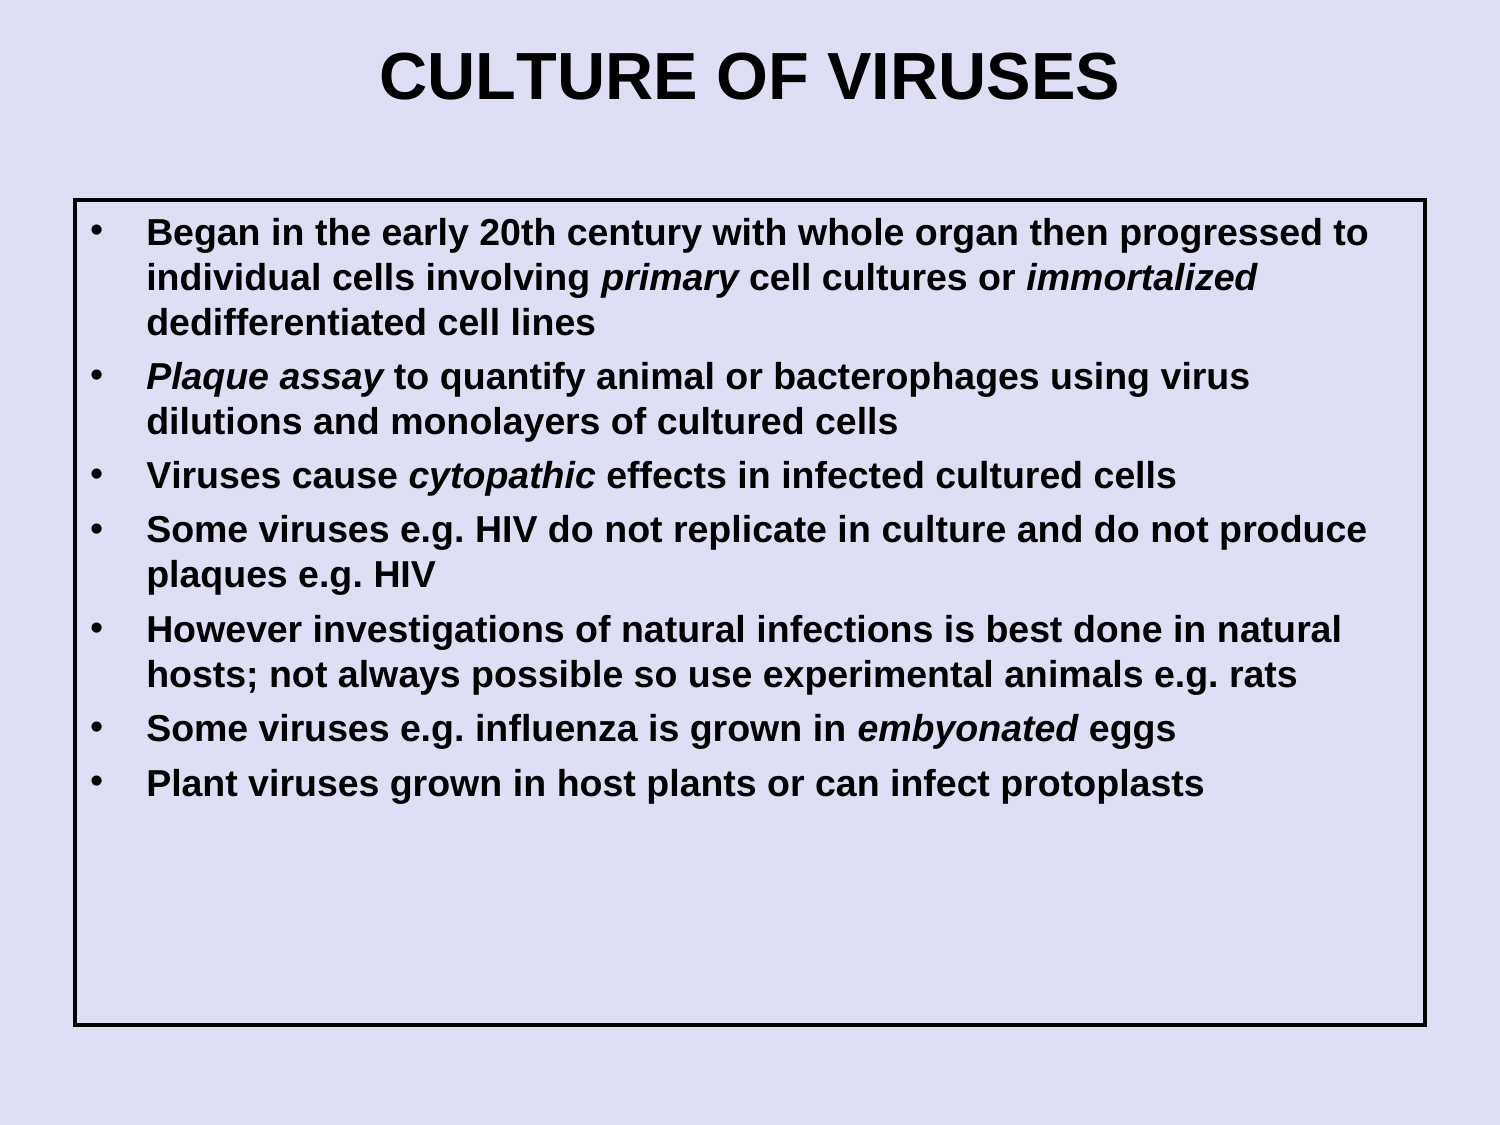

# CULTURE OF VIRUSES
Began in the early 20th century with whole organ then progressed to individual cells involving primary cell cultures or immortalized dedifferentiated cell lines
Plaque assay to quantify animal or bacterophages using virus dilutions and monolayers of cultured cells
Viruses cause cytopathic effects in infected cultured cells
Some viruses e.g. HIV do not replicate in culture and do not produce plaques e.g. HIV
However investigations of natural infections is best done in natural hosts; not always possible so use experimental animals e.g. rats
Some viruses e.g. influenza is grown in embyonated eggs
Plant viruses grown in host plants or can infect protoplasts